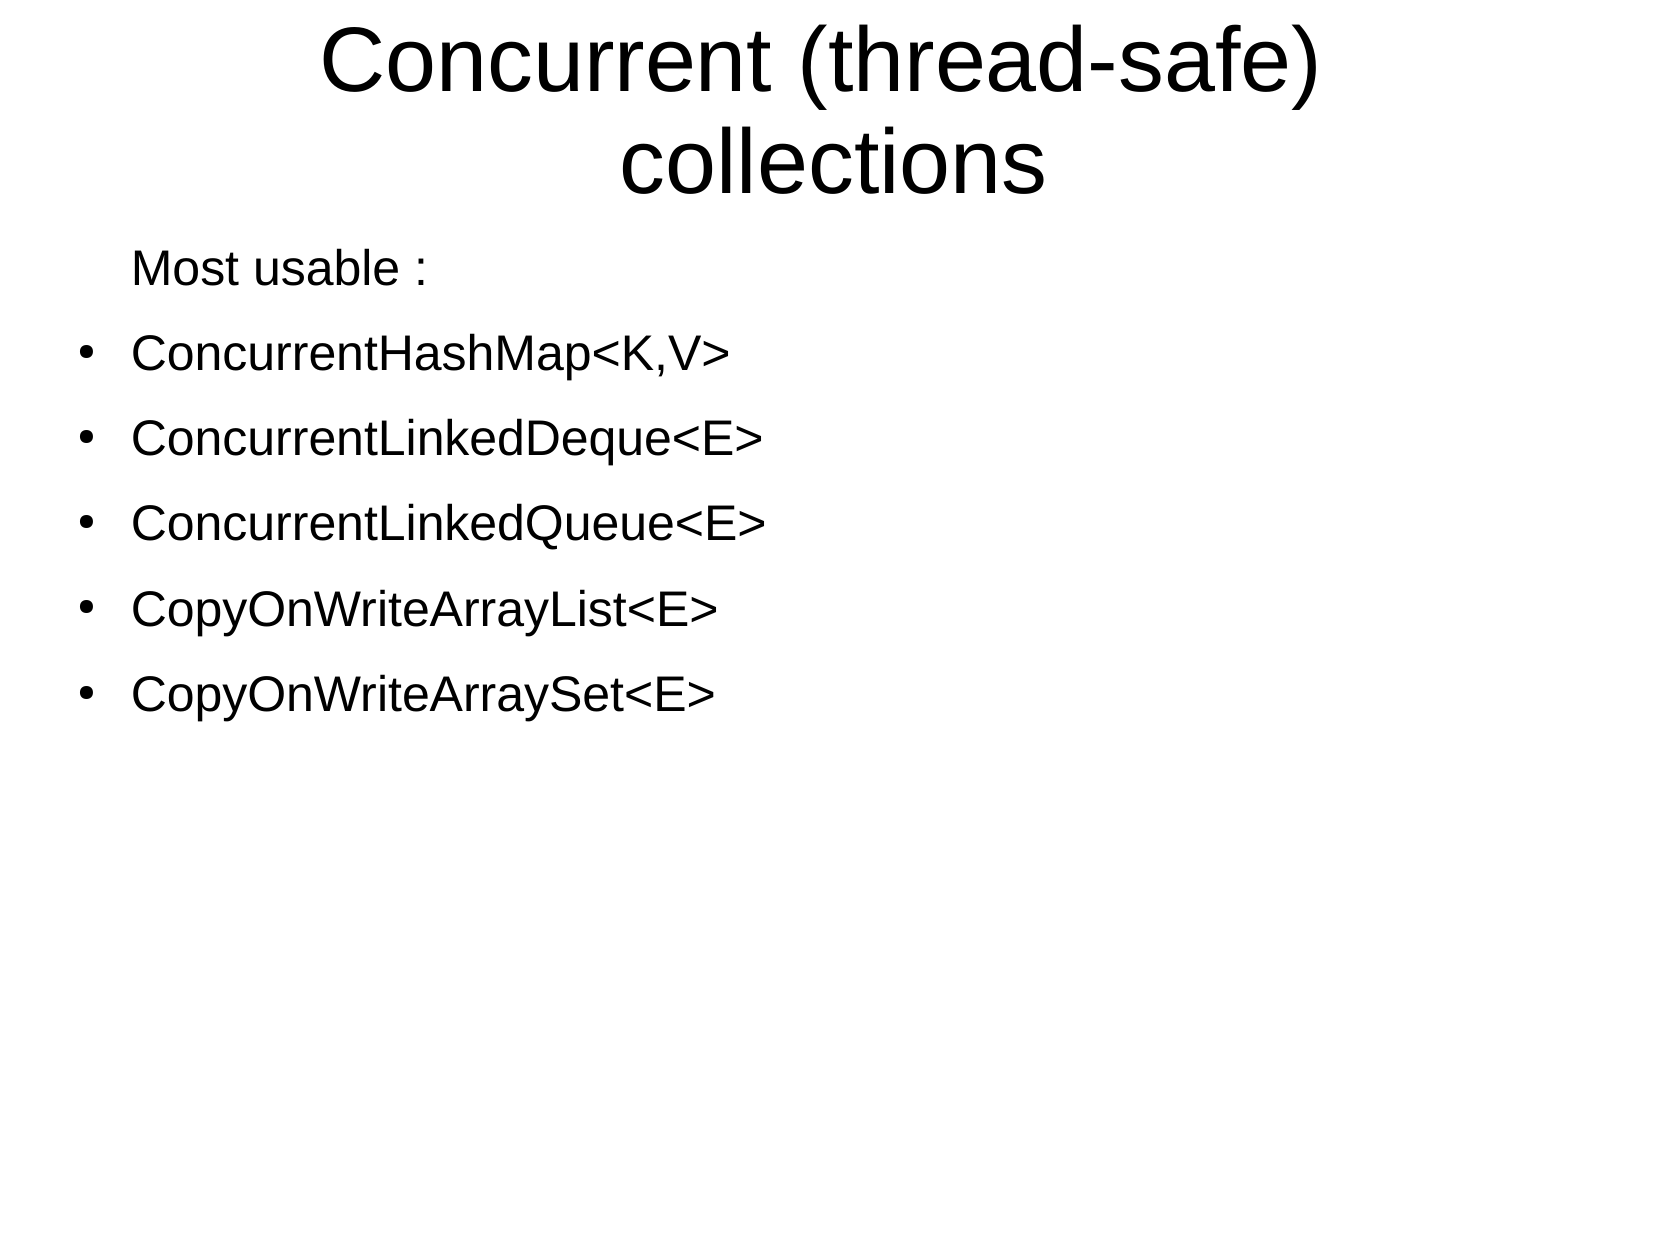

# Concurrent (thread-safe) collections
Most usable :
ConcurrentHashMap<K,V>
ConcurrentLinkedDeque<E>
ConcurrentLinkedQueue<E>
CopyOnWriteArrayList<E>
CopyOnWriteArraySet<E>